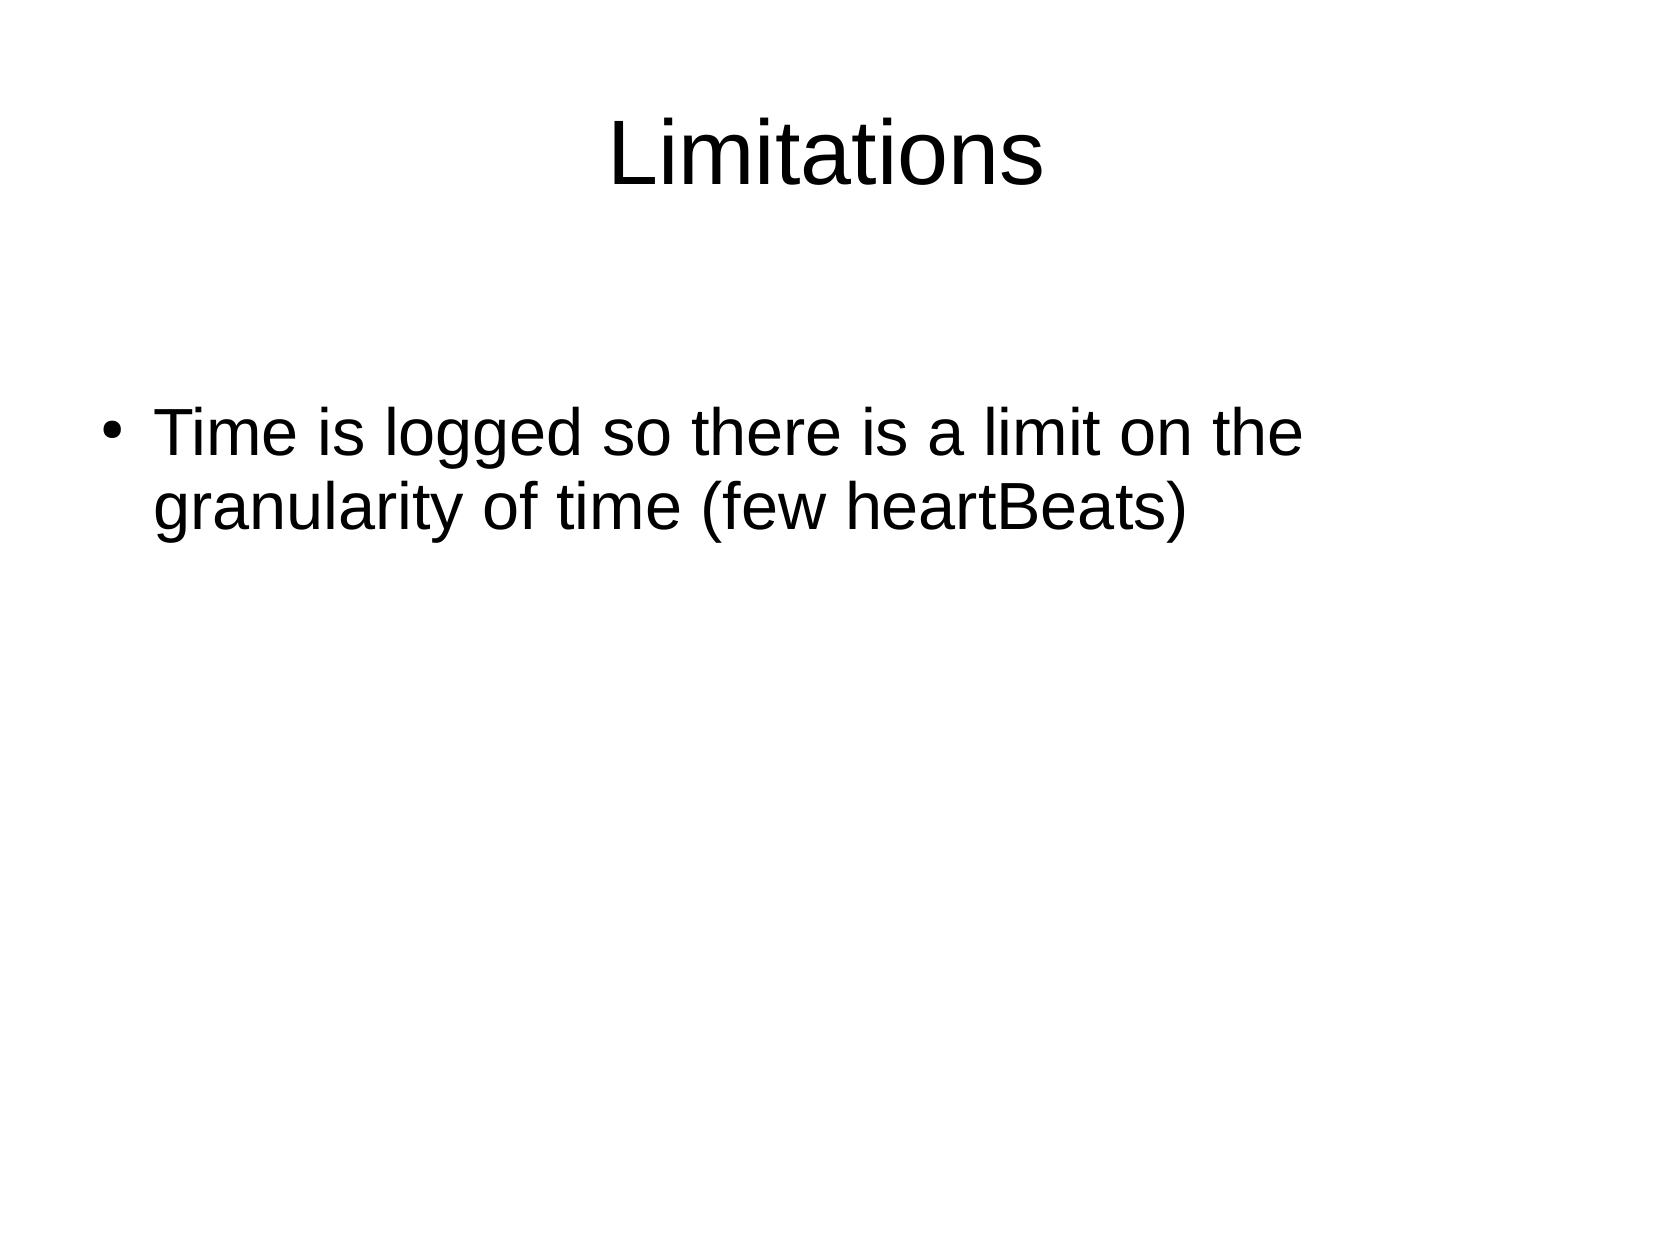

# Limitations
Time is logged so there is a limit on the granularity of time (few heartBeats)